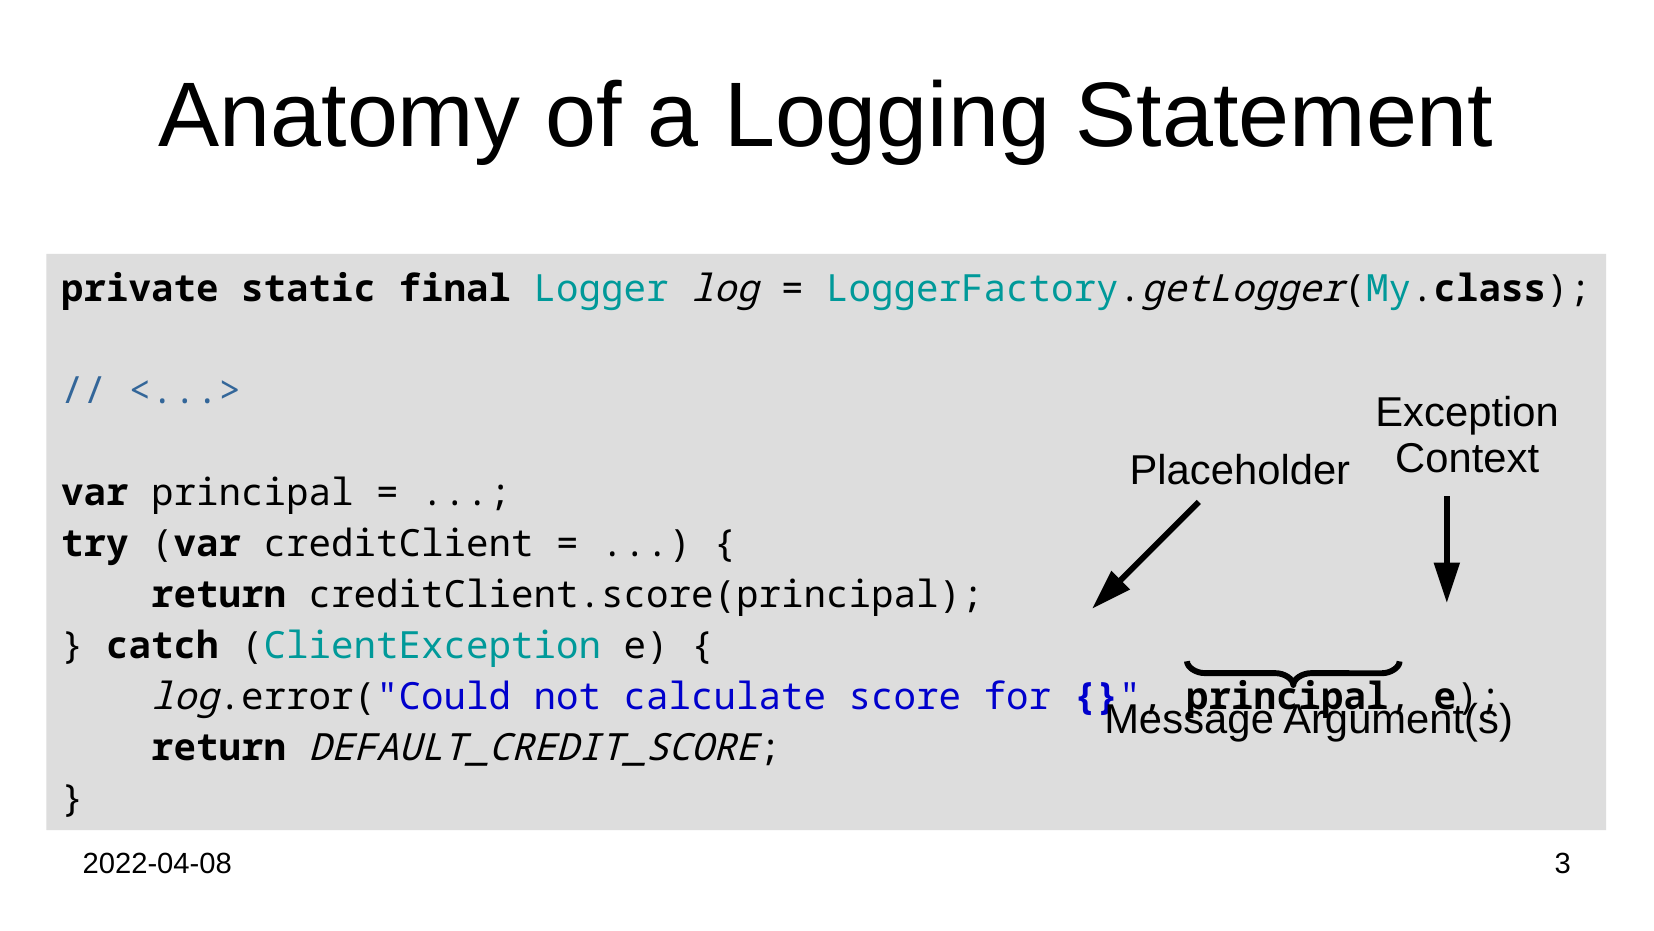

# Anatomy of a Logging Statement
private static final Logger log = LoggerFactory.getLogger(My.class);
// <...>
var principal = ...;
try (var creditClient = ...) {
 return creditClient.score(principal);
} catch (ClientException e) {
 log.error("Could not calculate score for {}", principal, e);
 return DEFAULT_CREDIT_SCORE;
}
Exception
Context
Placeholder
Message Argument(s)
2022-04-08
3